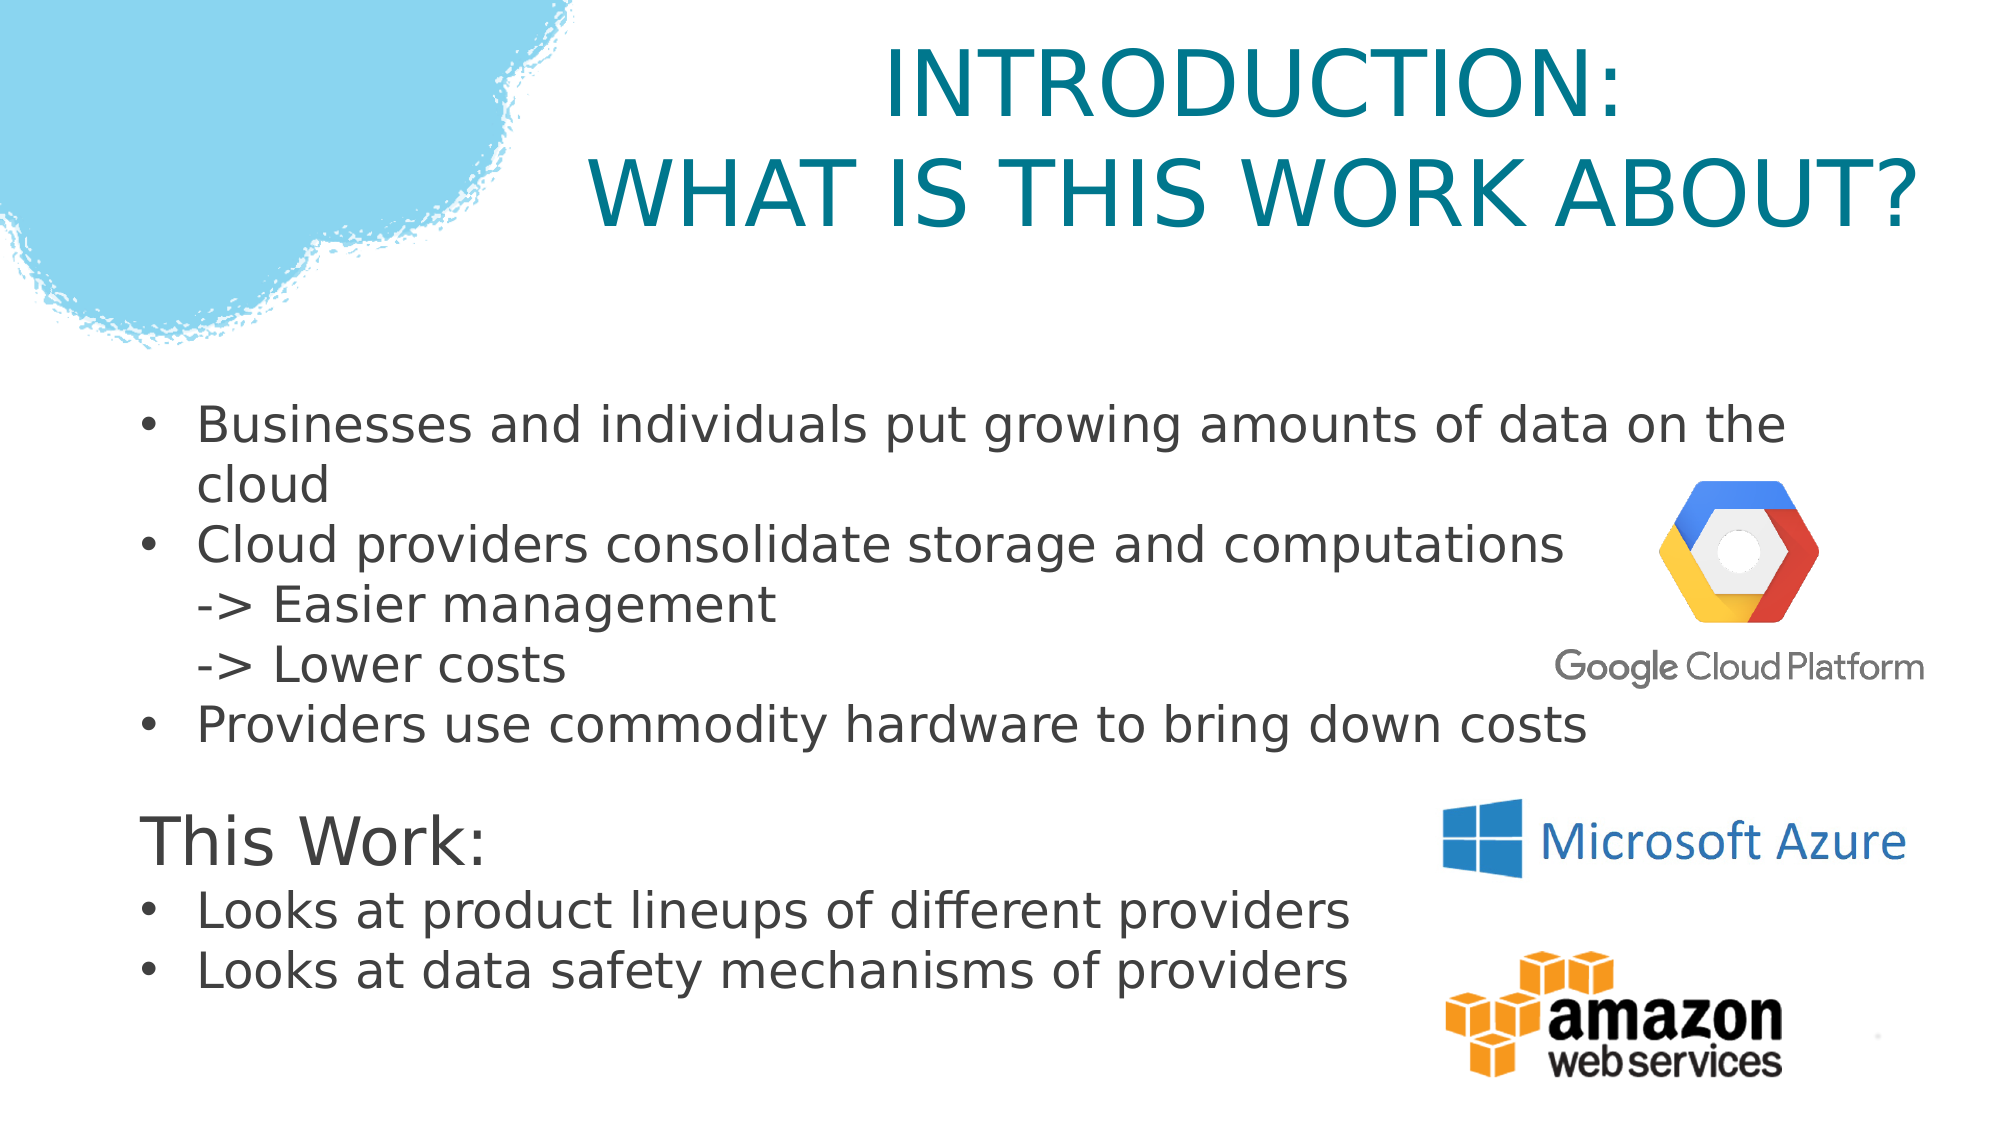

# Introduction: What is this Work About?
Businesses and individuals put growing amounts of data on the cloud
Cloud providers consolidate storage and computations
-> Easier management
-> Lower costs
Providers use commodity hardware to bring down costs
This Work:
Looks at product lineups of different providers
Looks at data safety mechanisms of providers